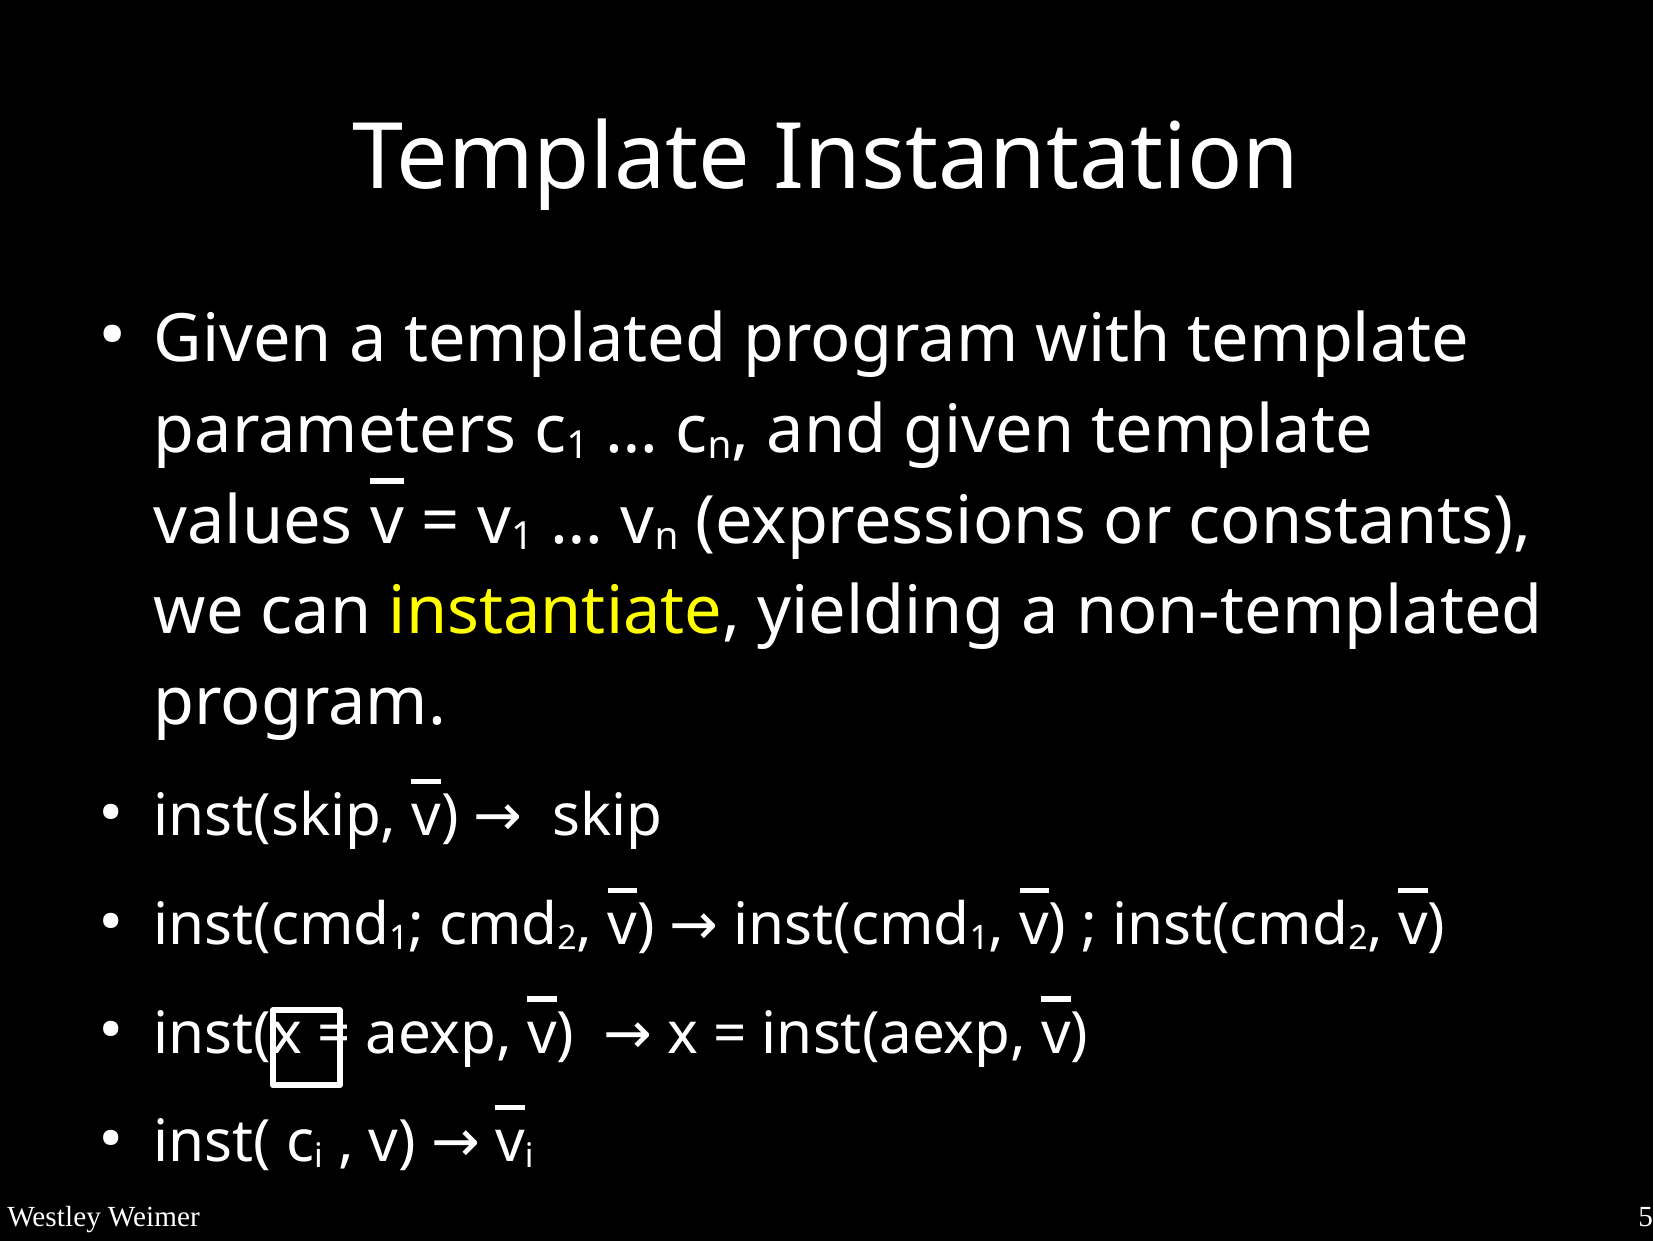

# Template Instantation
Given a templated program with template parameters c1 … cn, and given template values v = v1 … vn (expressions or constants), we can instantiate, yielding a non-templated program.
inst(skip, v) → skip
inst(cmd1; cmd2, v) → inst(cmd1, v) ; inst(cmd2, v)
inst(x = aexp, v)	→ x = inst(aexp, v)
inst( ci , v) → vi
5